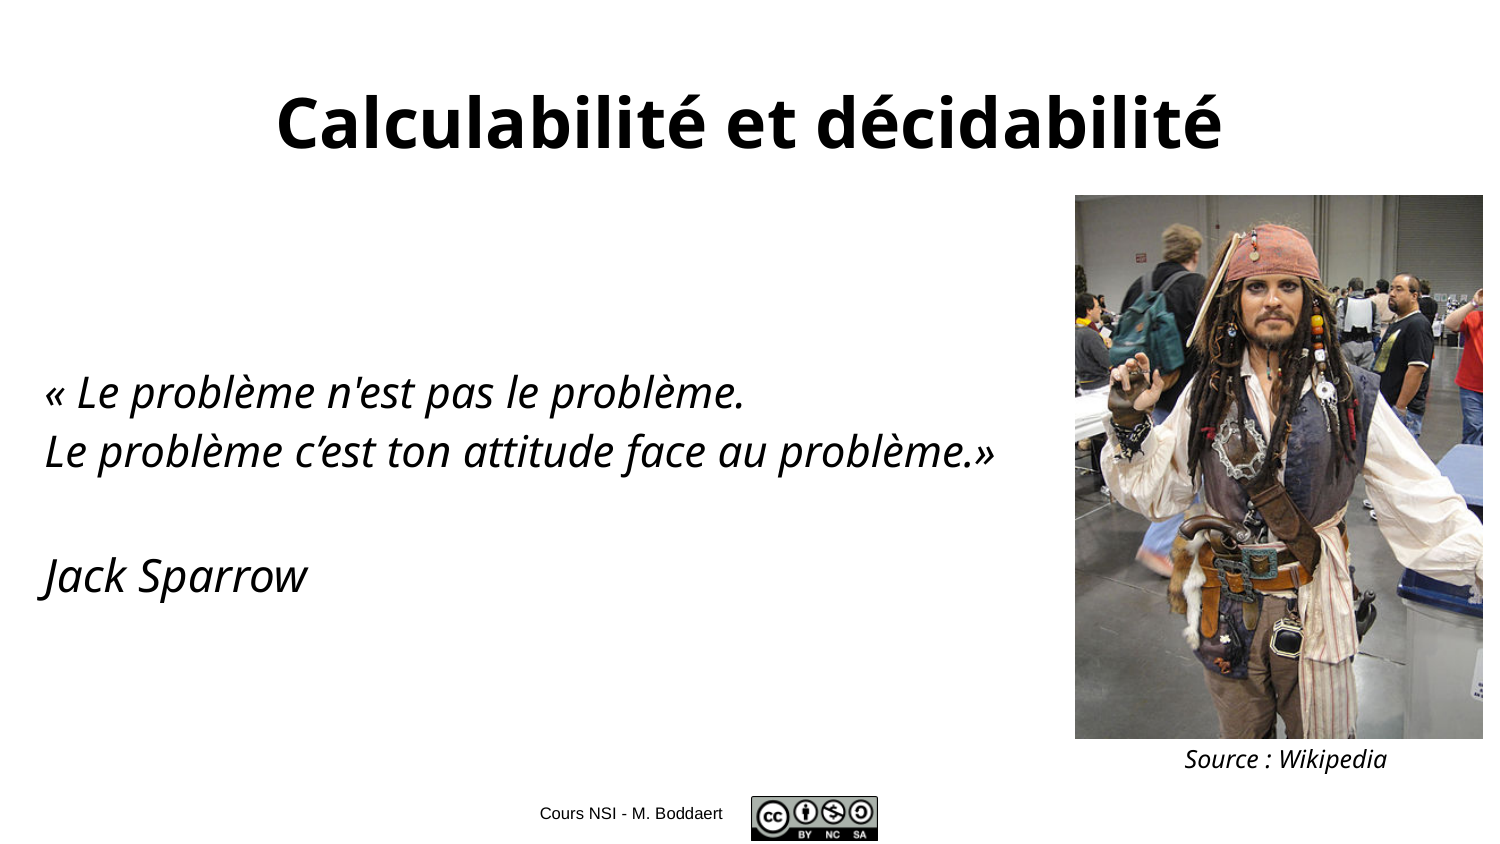

# Calculabilité et décidabilité
« Le problème n'est pas le problème.
Le problème c’est ton attitude face au problème.»
Jack Sparrow
Source : Wikipedia